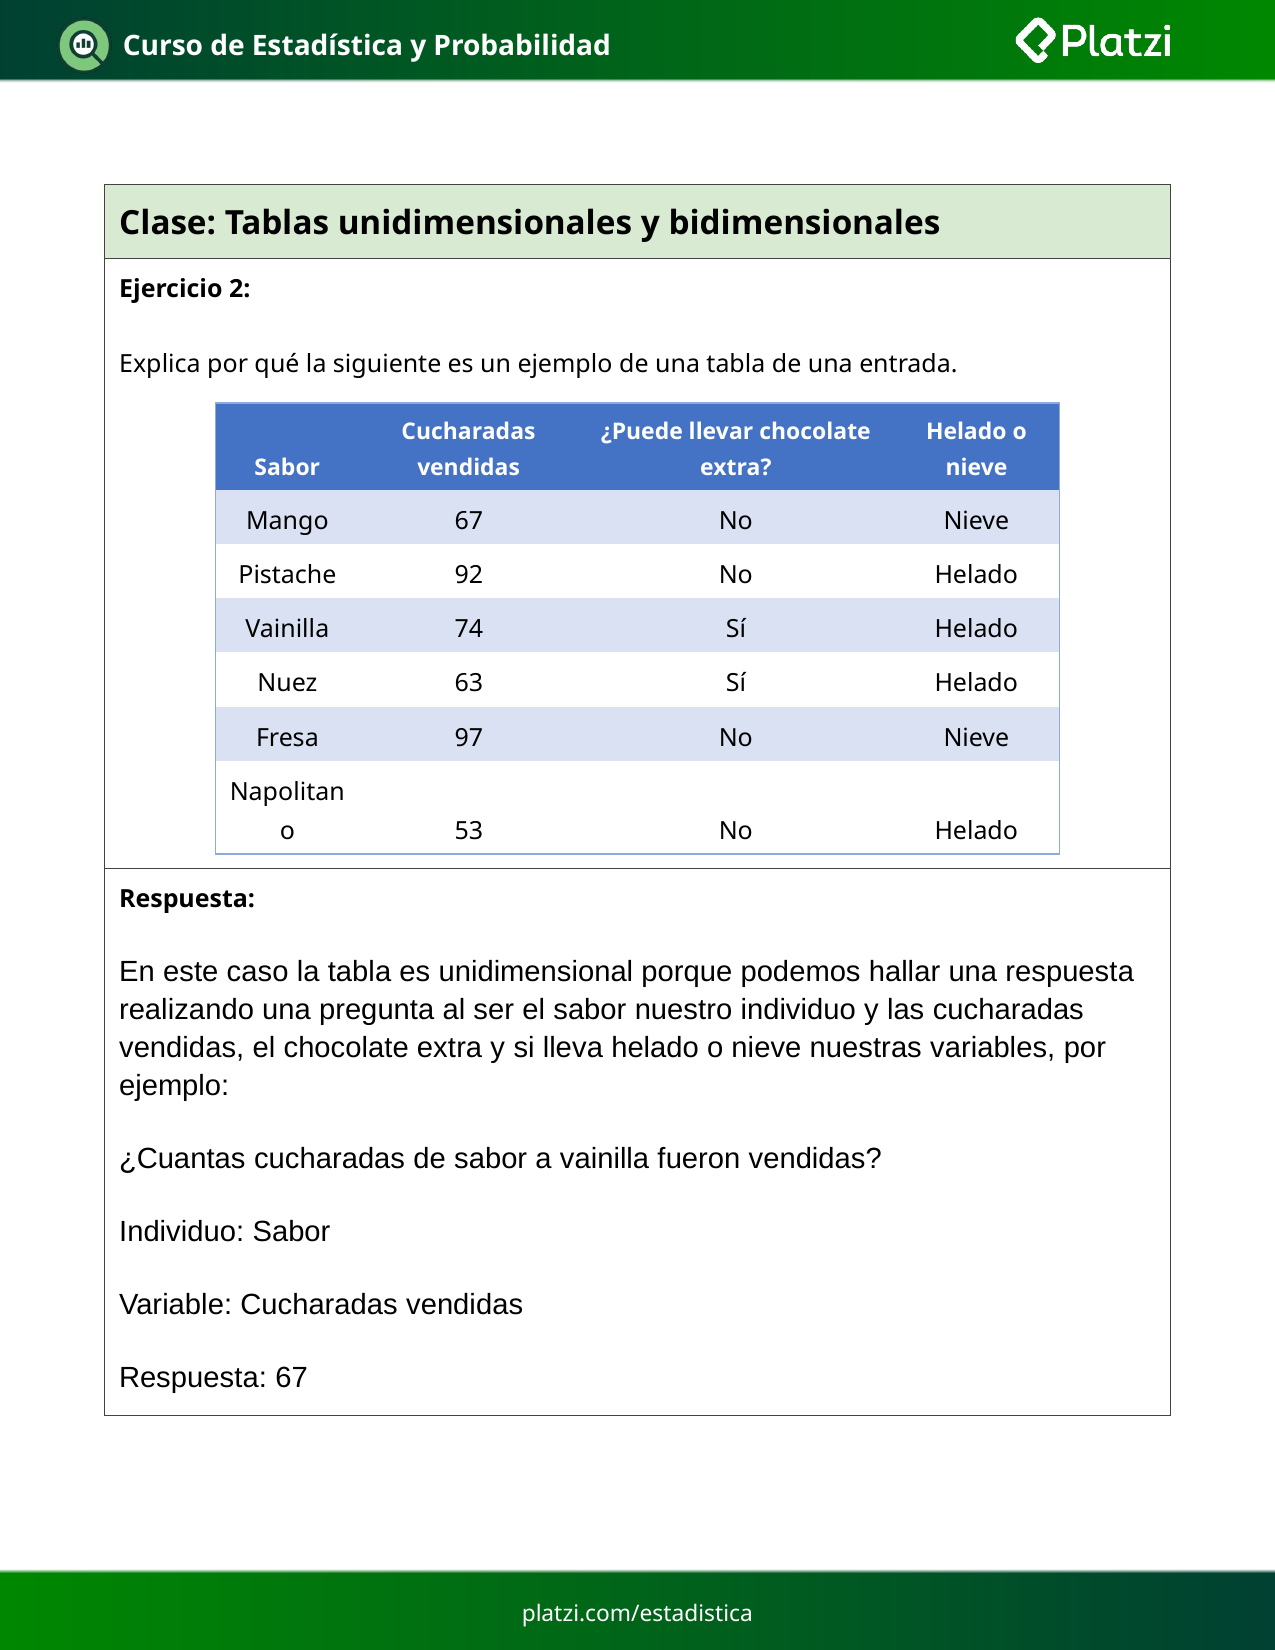

Curso de Estadística y Probabilidad
| Clase: Tablas unidimensionales y bidimensionales |
| --- |
| Ejercicio 2: Explica por qué la siguiente es un ejemplo de una tabla de una entrada. |
| Respuesta: En este caso la tabla es unidimensional porque podemos hallar una respuesta realizando una pregunta al ser el sabor nuestro individuo y las cucharadas vendidas, el chocolate extra y si lleva helado o nieve nuestras variables, por ejemplo: ¿Cuantas cucharadas de sabor a vainilla fueron vendidas? Individuo: Sabor Variable: Cucharadas vendidas Respuesta: 67 |
| Sabor | Cucharadas vendidas | ¿Puede llevar chocolate extra? | Helado o nieve |
| --- | --- | --- | --- |
| Mango | 67 | No | Nieve |
| Pistache | 92 | No | Helado |
| Vainilla | 74 | Sí | Helado |
| Nuez | 63 | Sí | Helado |
| Fresa | 97 | No | Nieve |
| Napolitano | 53 | No | Helado |
# platzi.com/estadistica